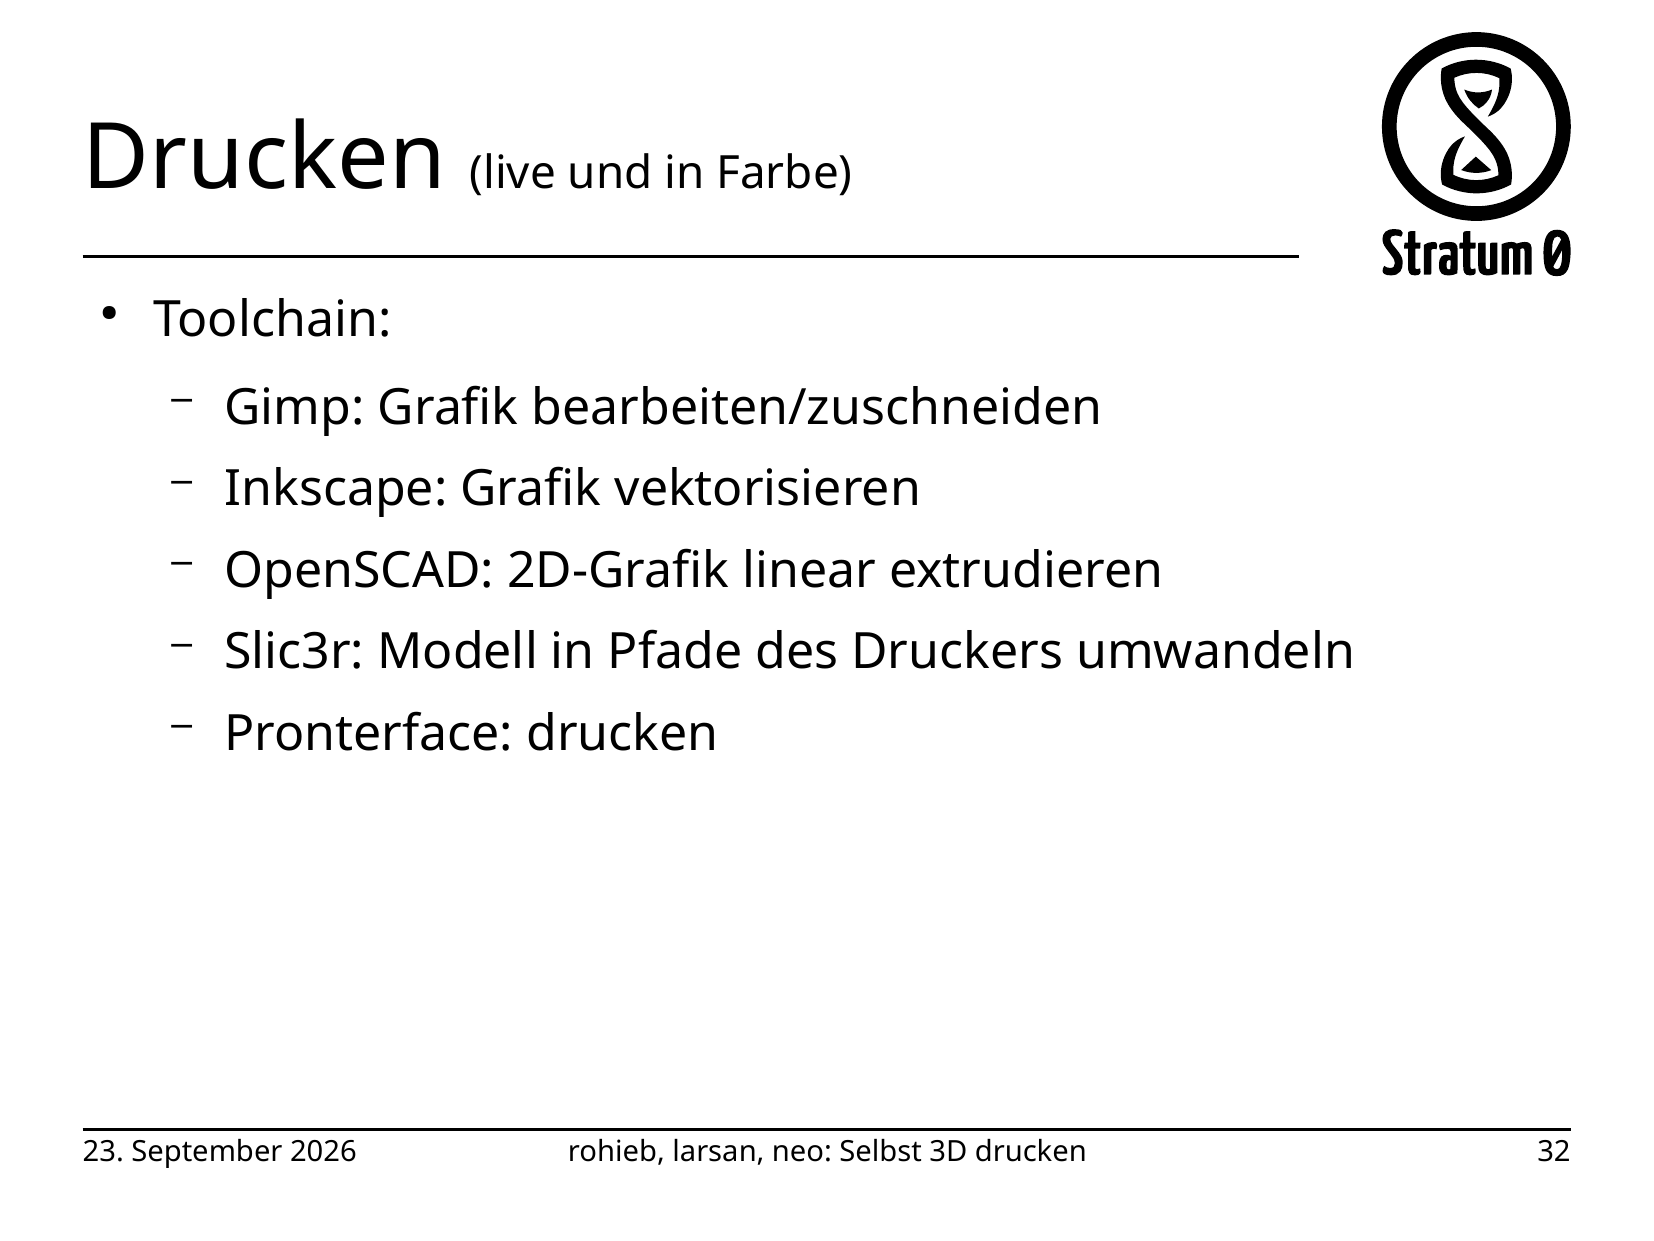

# Drucken (live und in Farbe)
Toolchain:
Gimp: Grafik bearbeiten/zuschneiden
Inkscape: Grafik vektorisieren
OpenSCAD: 2D-Grafik linear extrudieren
Slic3r: Modell in Pfade des Druckers umwandeln
Pronterface: drucken
rohieb, larsan, neo: Selbst 3D drucken
32